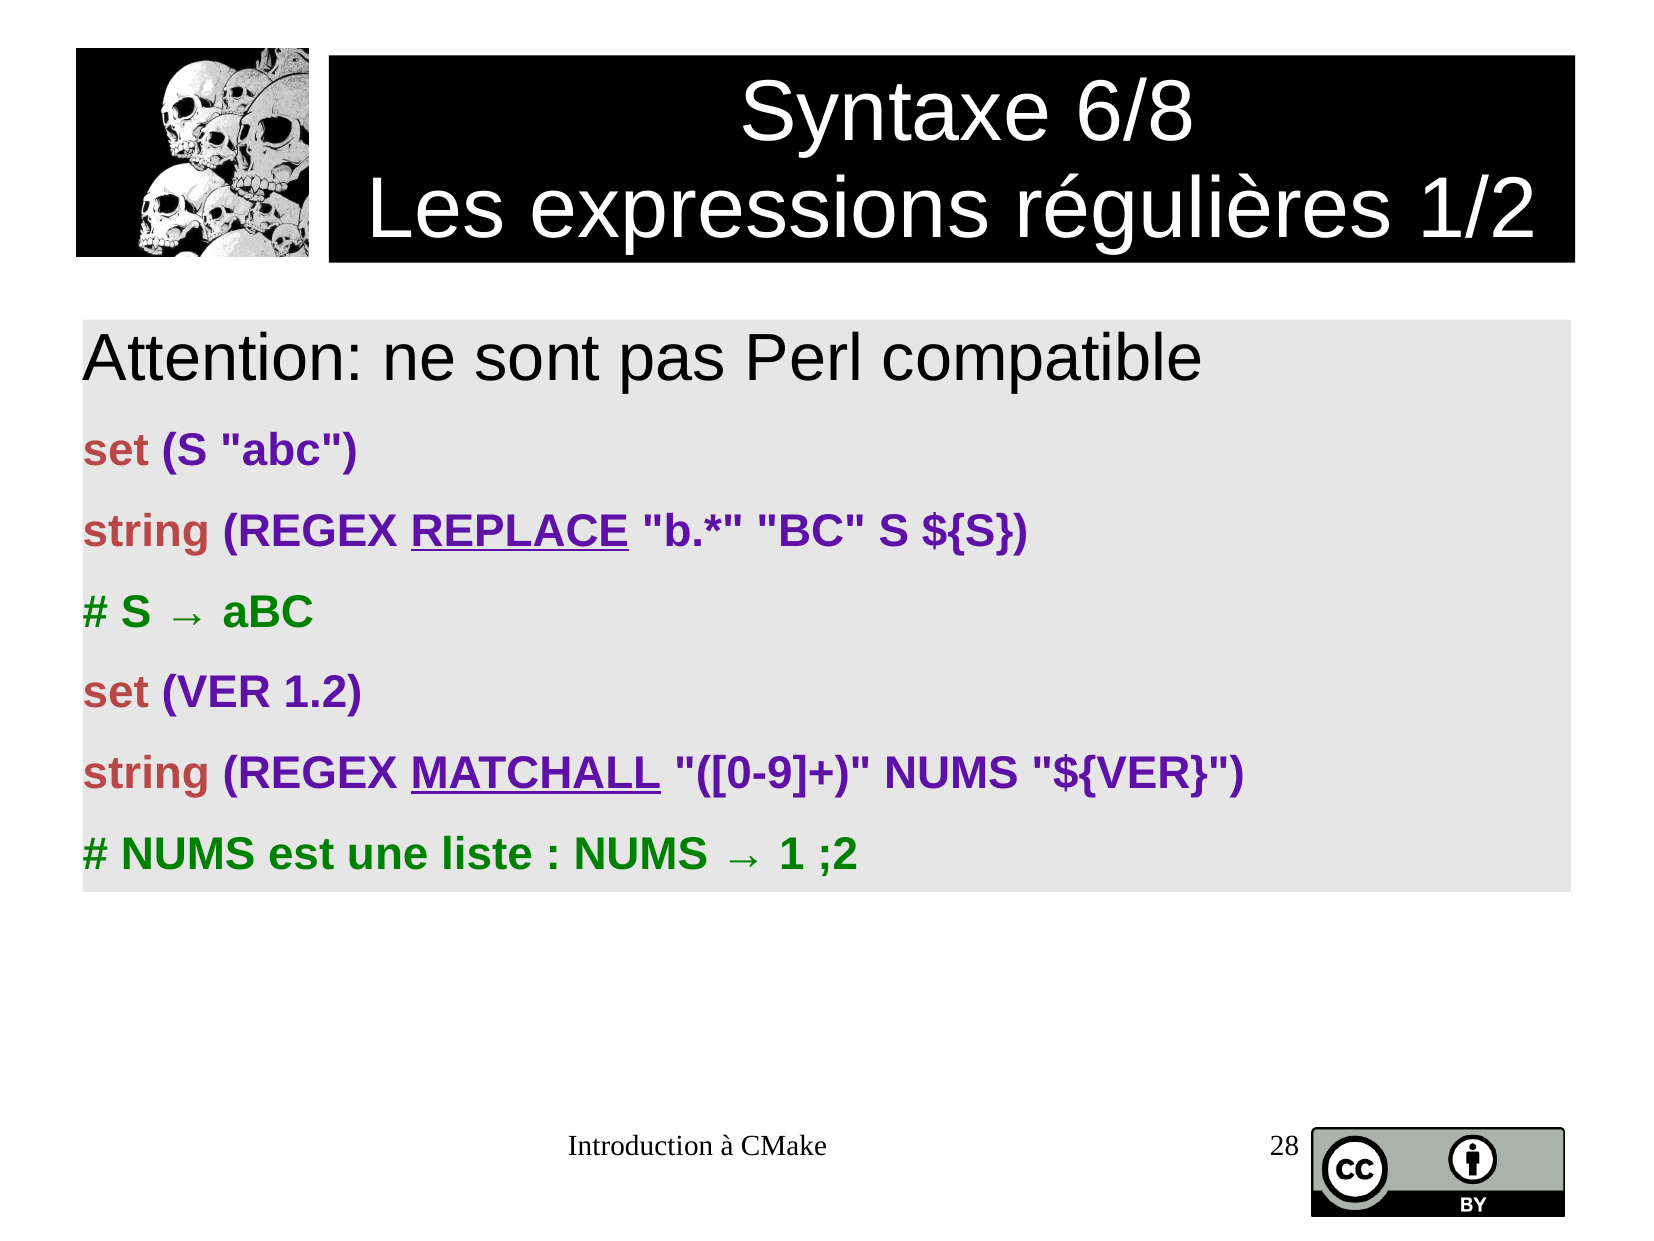

# Syntaxe 6/8 Les expressions régulières 1/2
Attention: ne sont pas Perl compatible
set (S "abc")
string (REGEX REPLACE "b.*" "BC" S ${S})
# S → aBC
set (VER 1.2)
string (REGEX MATCHALL "([0-9]+)" NUMS "${VER}")
# NUMS est une liste : NUMS → 1 ;2
Introduction à CMake
28